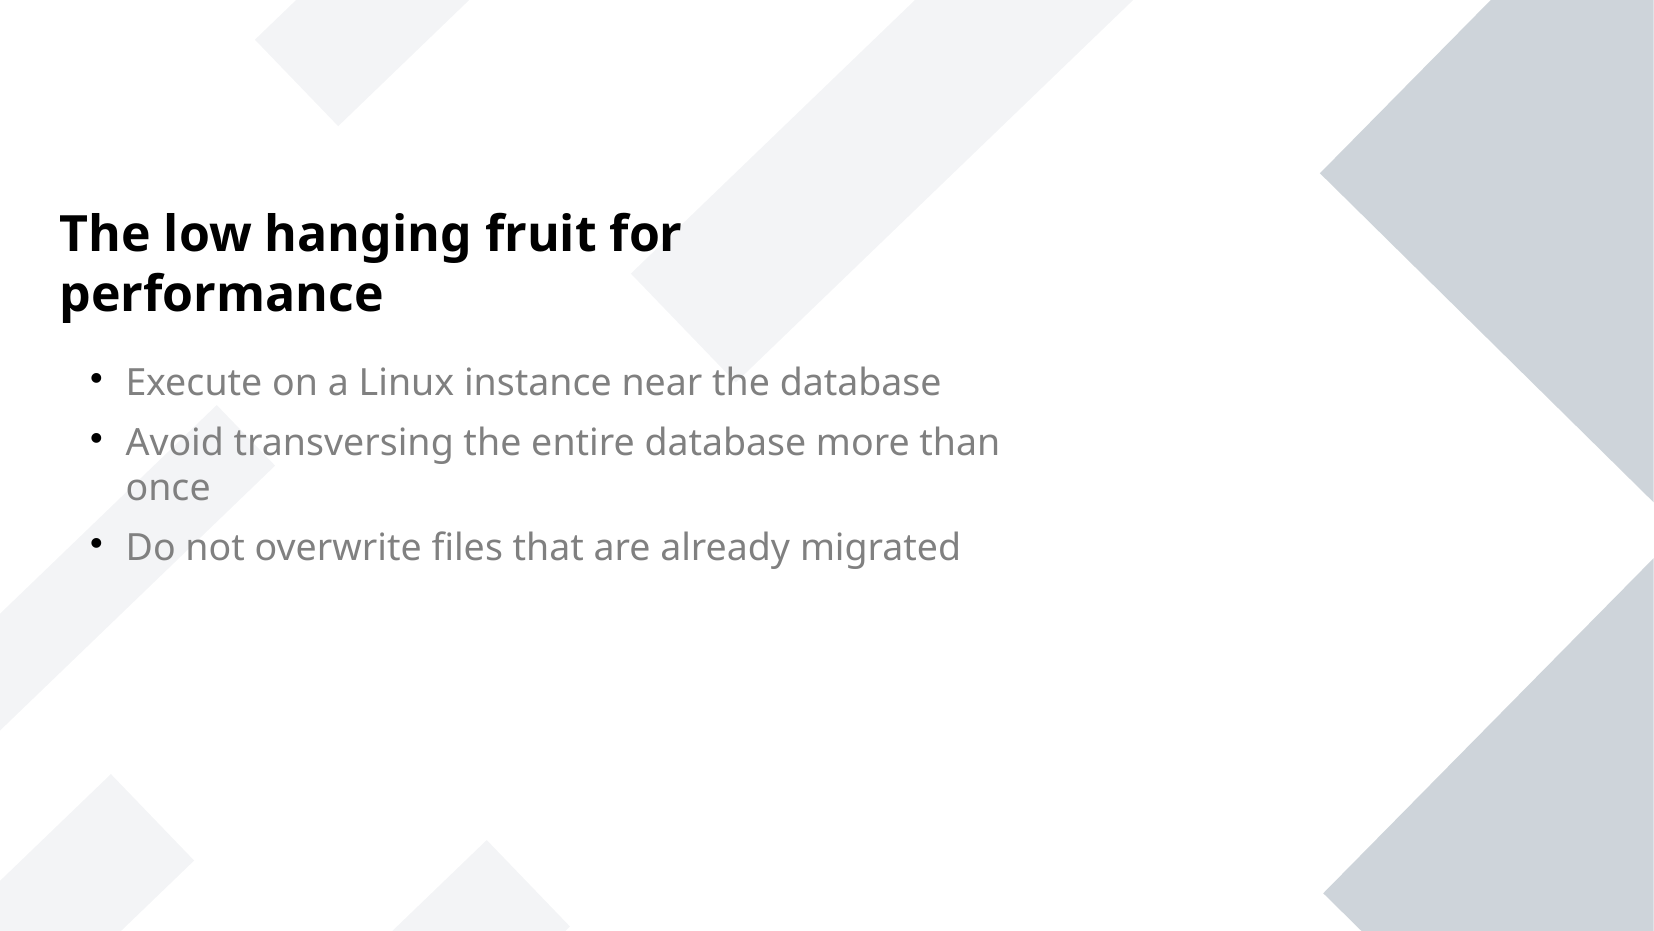

The low hanging fruit for performance
Execute on a Linux instance near the database
Avoid transversing the entire database more than once
Do not overwrite files that are already migrated